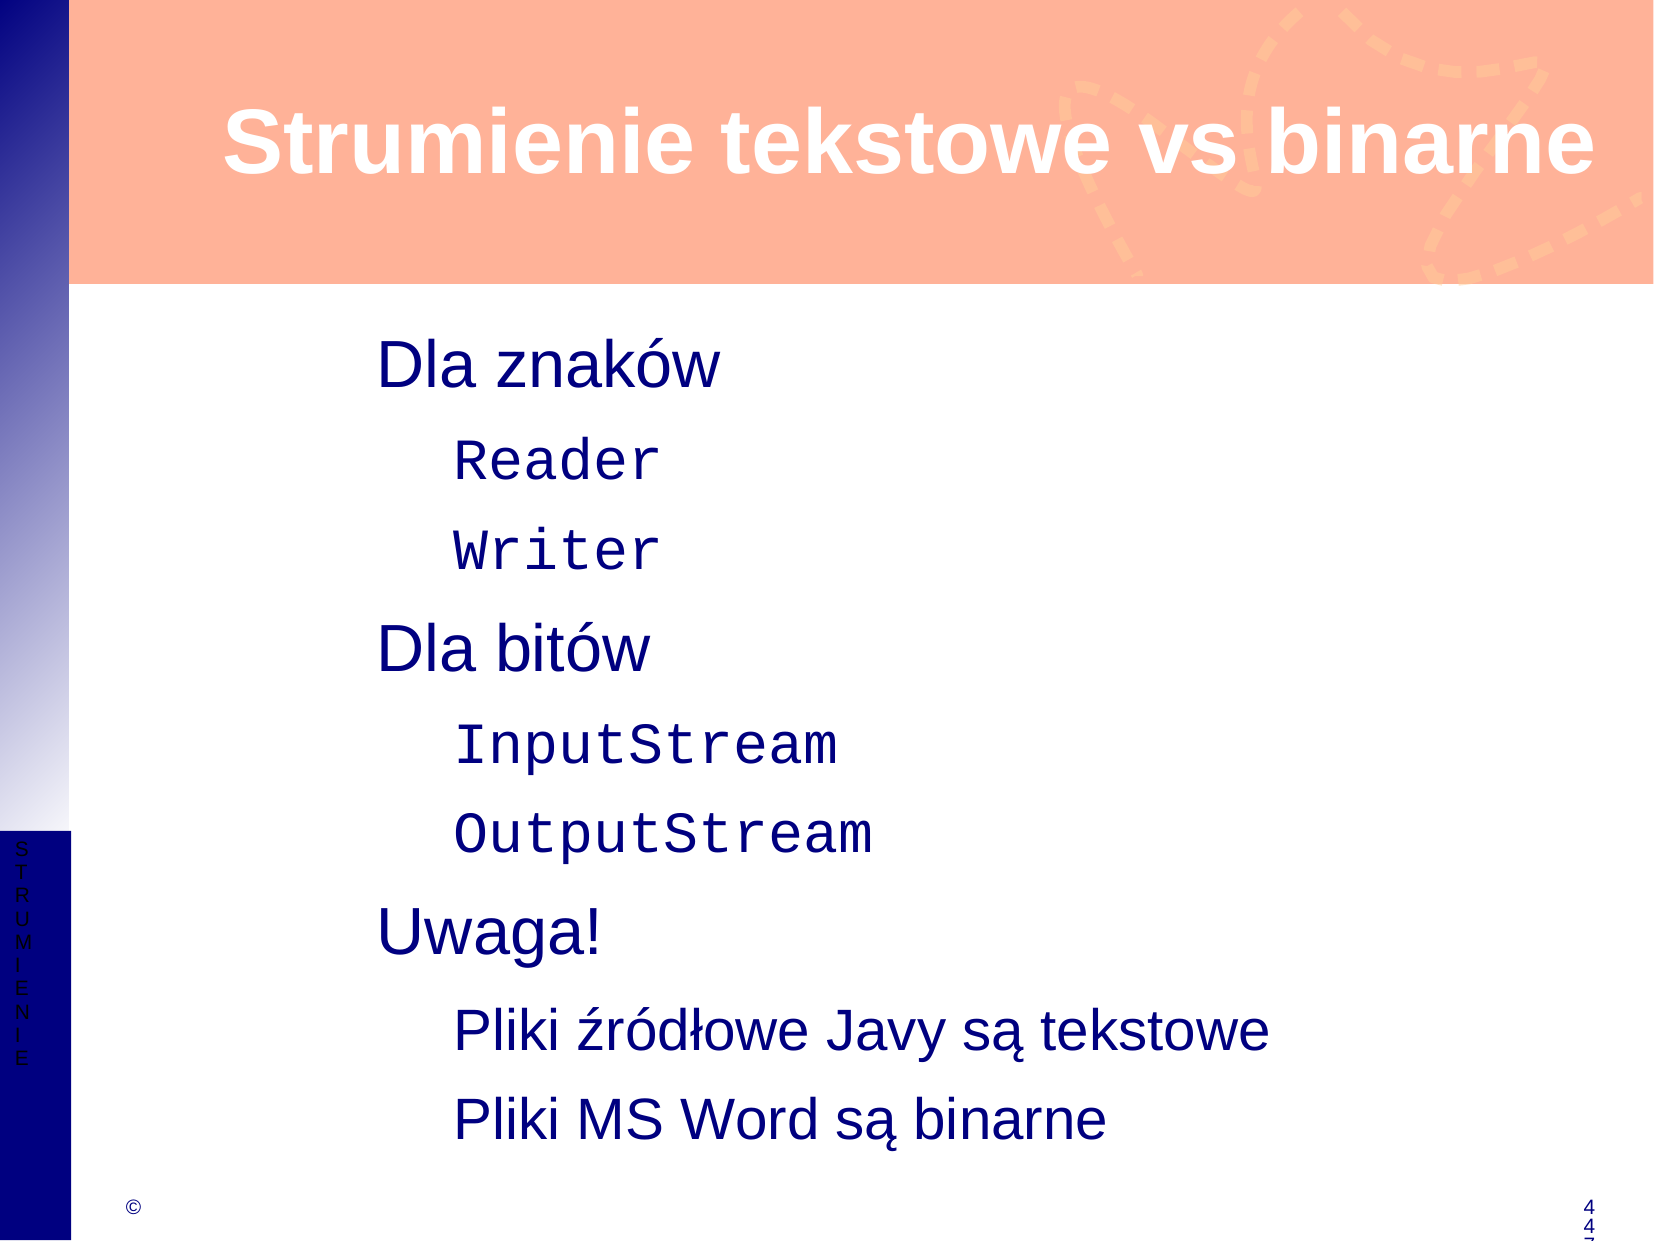

Strumienie tekstowe vs binarne
# Dla znaków
Reader
Writer
Dla bitów
InputStream
OutputStream
Uwaga!
Pliki źródłowe Javy są tekstowe
Pliki MS Word są binarne
S
T
R
U
M
I
E
N
I
E